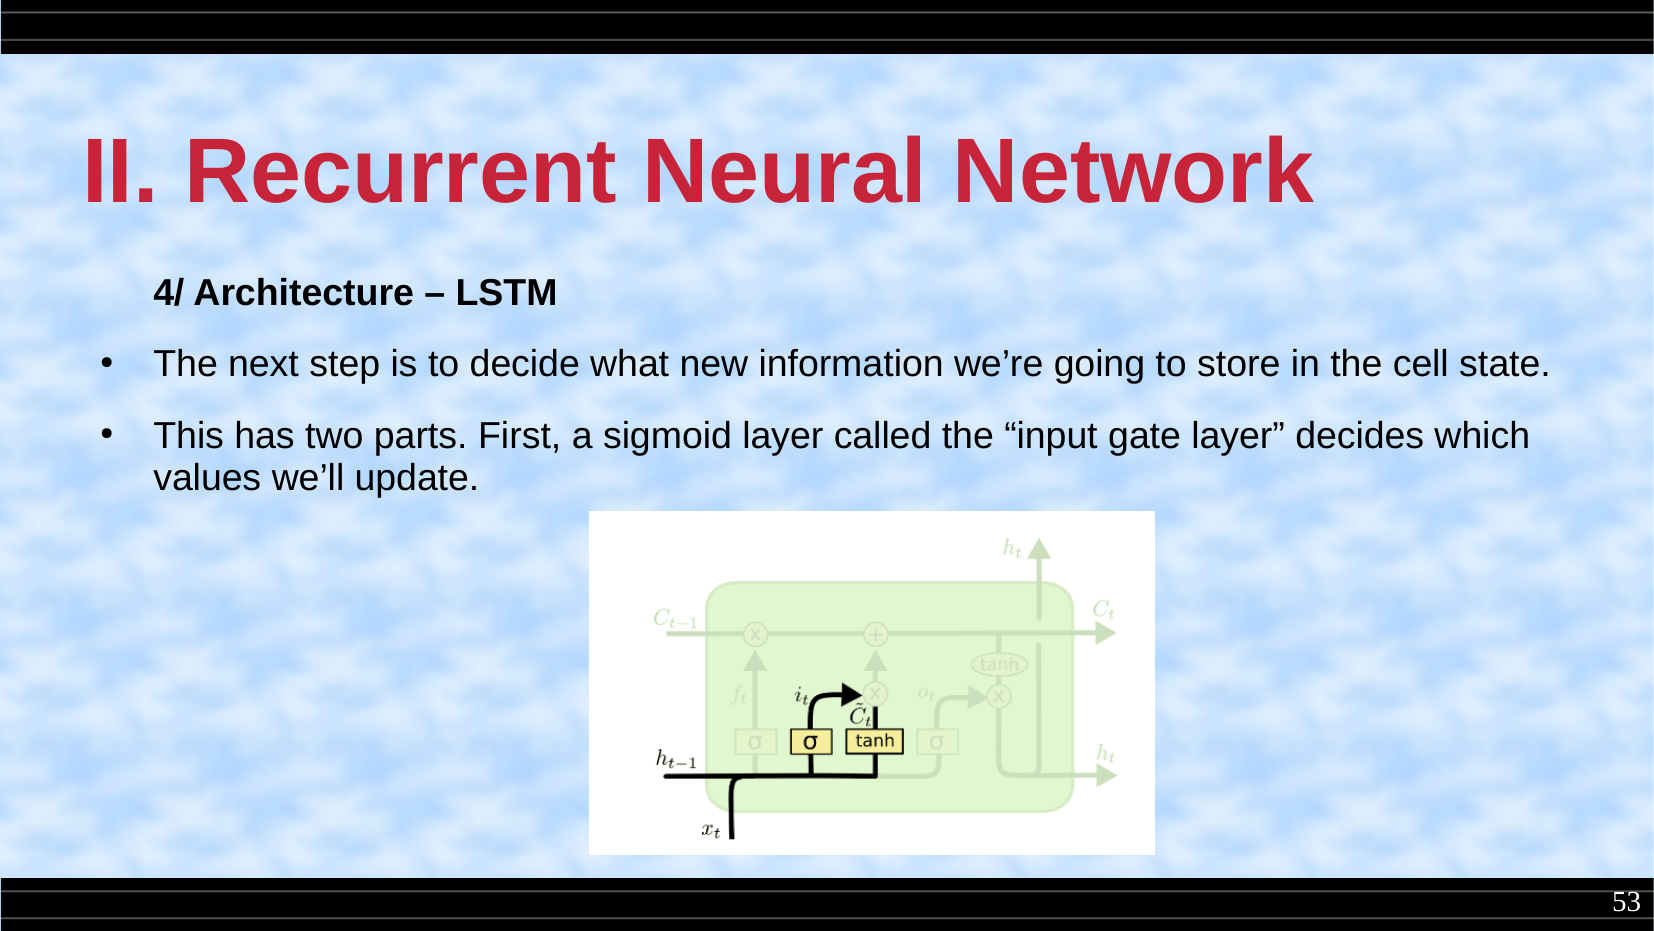

# II. Recurrent Neural Network
4/ Architecture – LSTM
The next step is to decide what new information we’re going to store in the cell state.
This has two parts. First, a sigmoid layer called the “input gate layer” decides which values we’ll update.